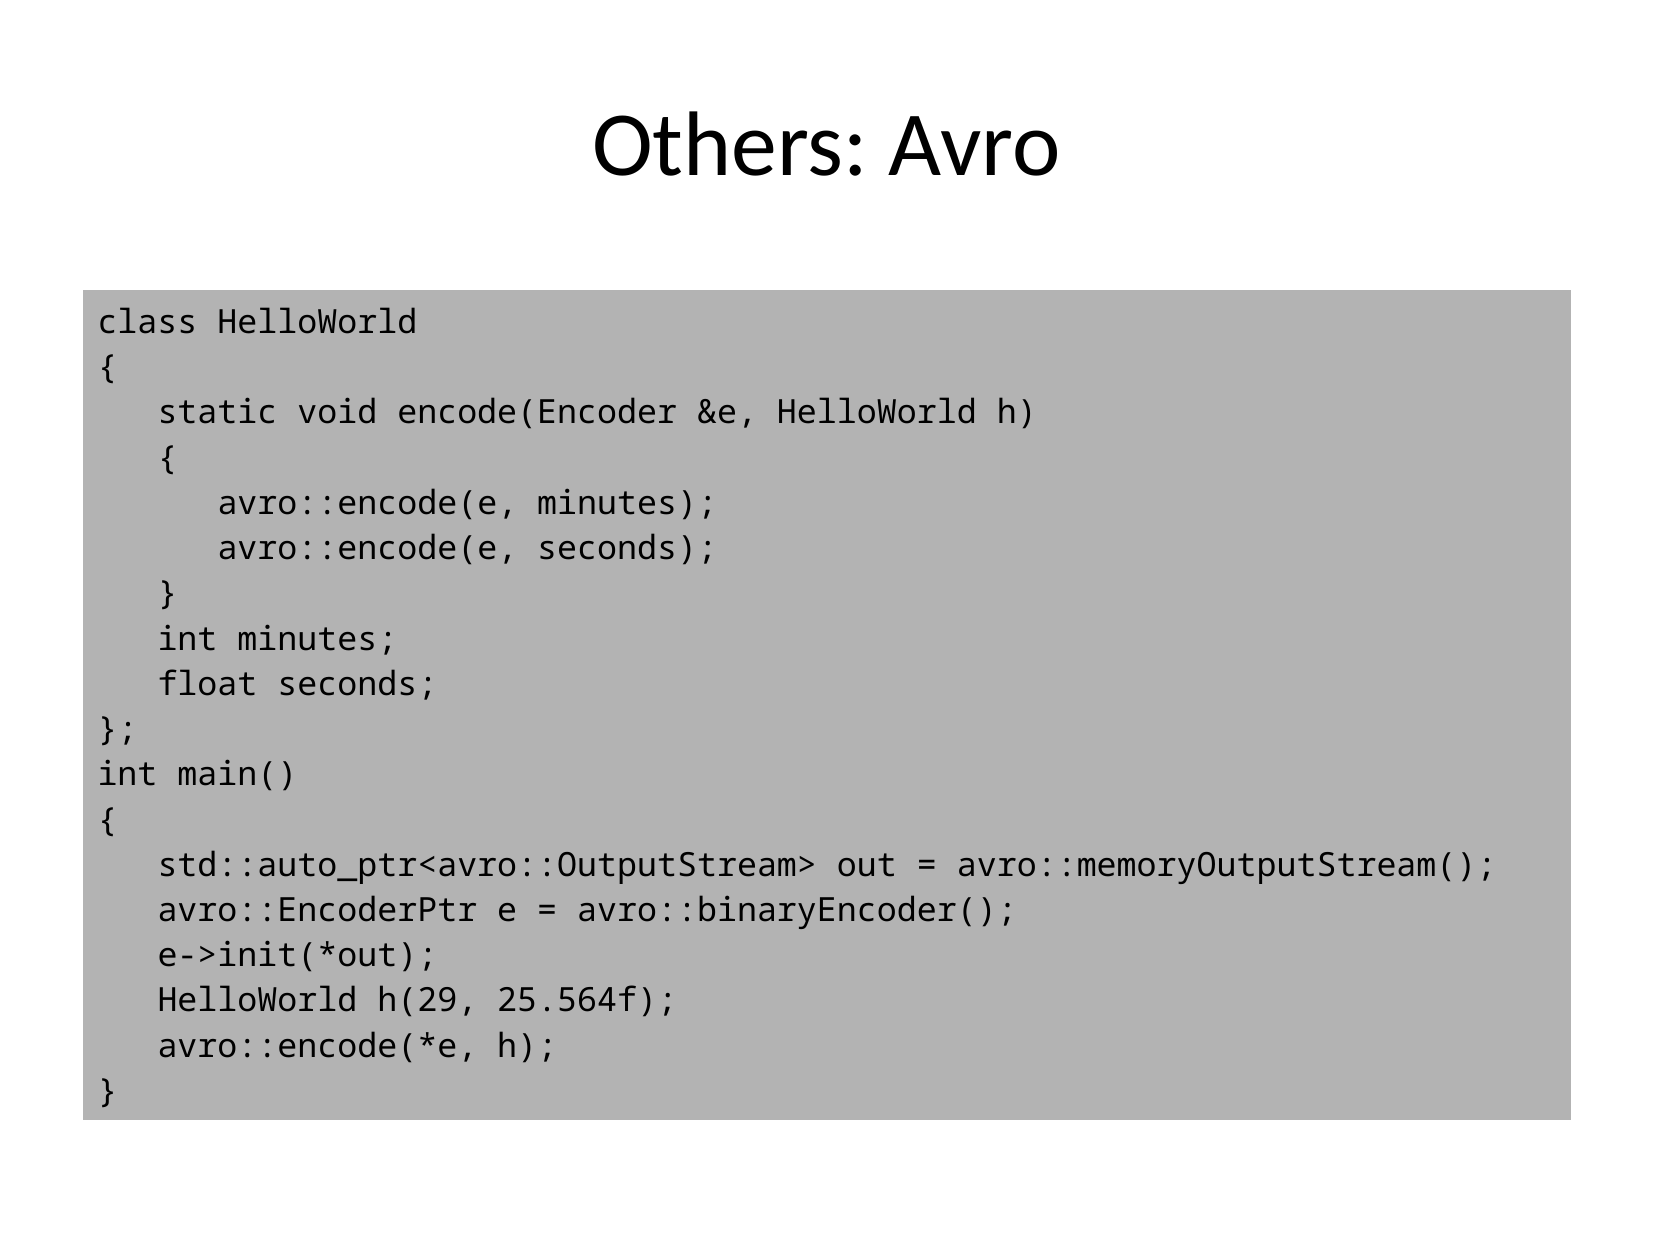

# Others: Avro
| class HelloWorld { static void encode(Encoder &e, HelloWorld h) { avro::encode(e, minutes); avro::encode(e, seconds); } int minutes; float seconds; }; int main() { std::auto\_ptr<avro::OutputStream> out = avro::memoryOutputStream(); avro::EncoderPtr e = avro::binaryEncoder(); e->init(\*out); HelloWorld h(29, 25.564f); avro::encode(\*e, h); } |
| --- |